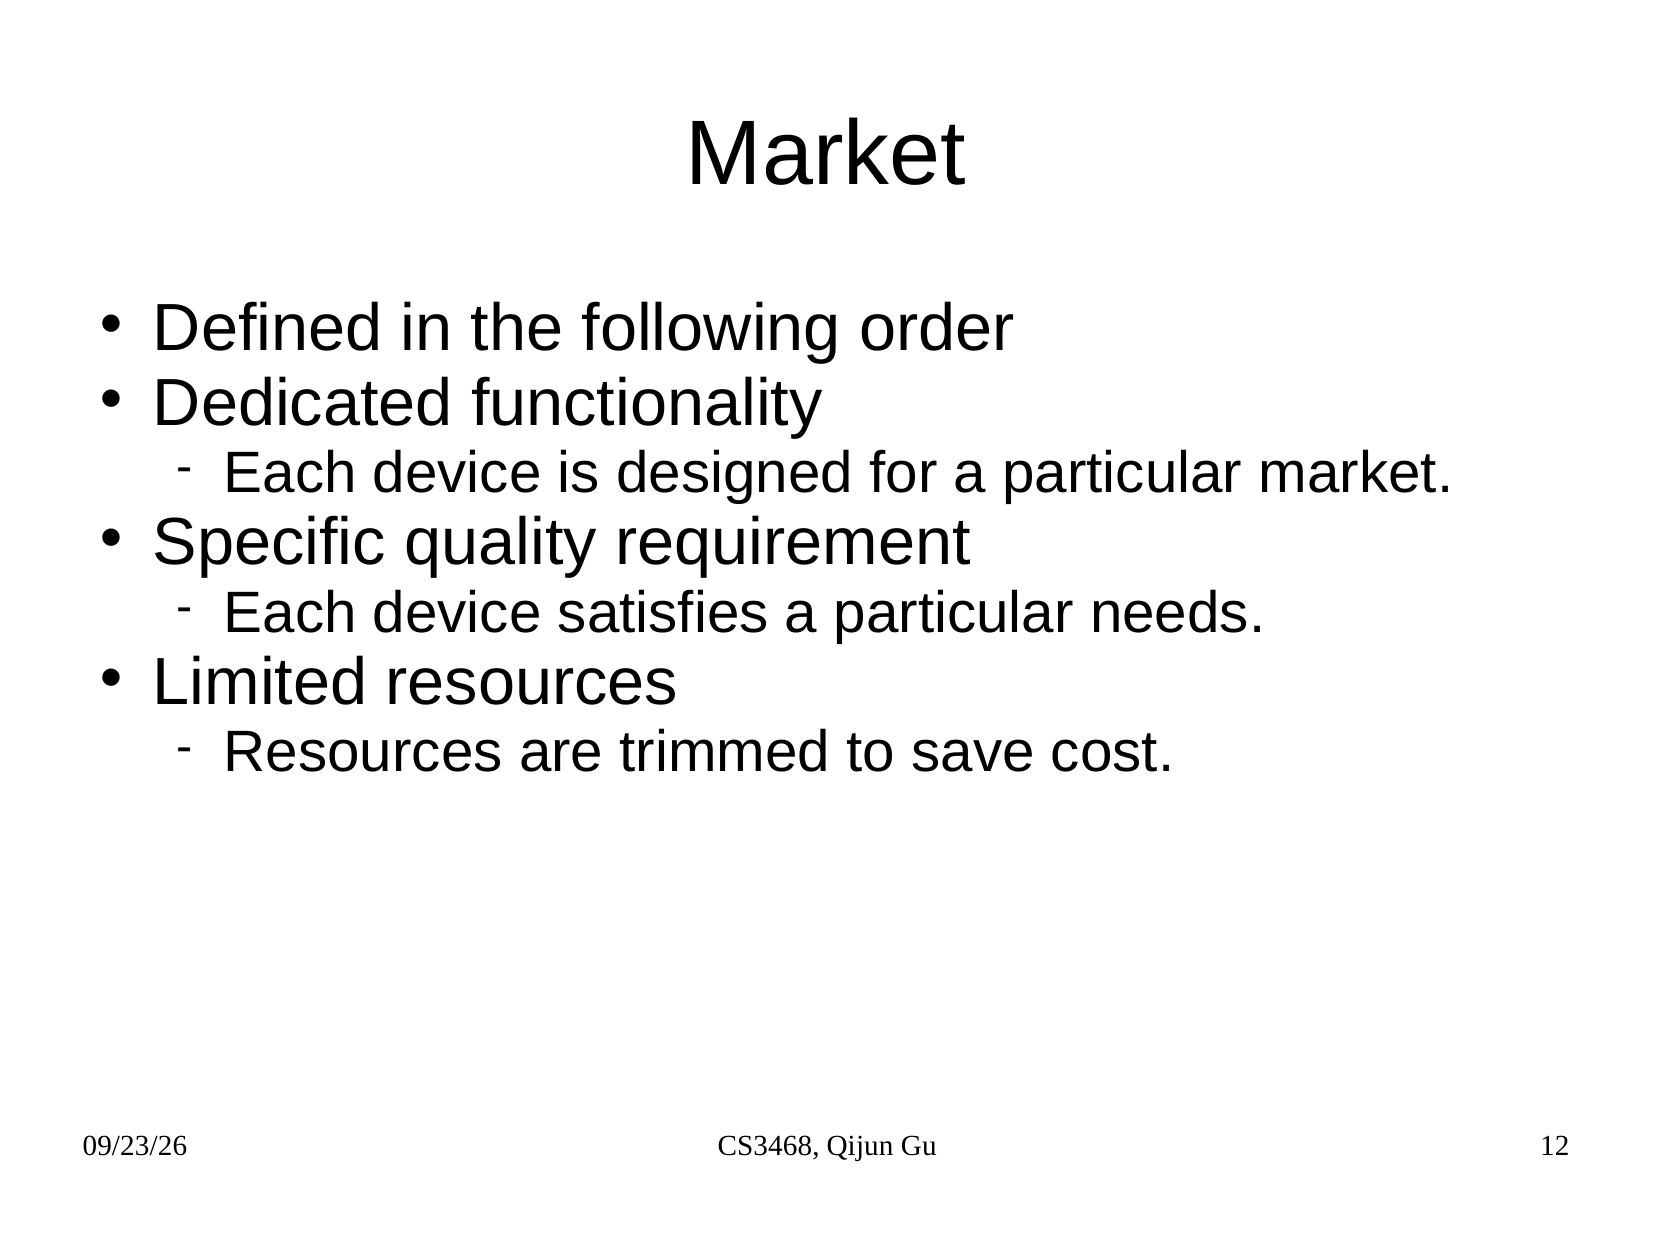

# Market
Defined in the following order
Dedicated functionality
Each device is designed for a particular market.
Specific quality requirement
Each device satisfies a particular needs.
Limited resources
Resources are trimmed to save cost.
CS3468, Qijun Gu
12